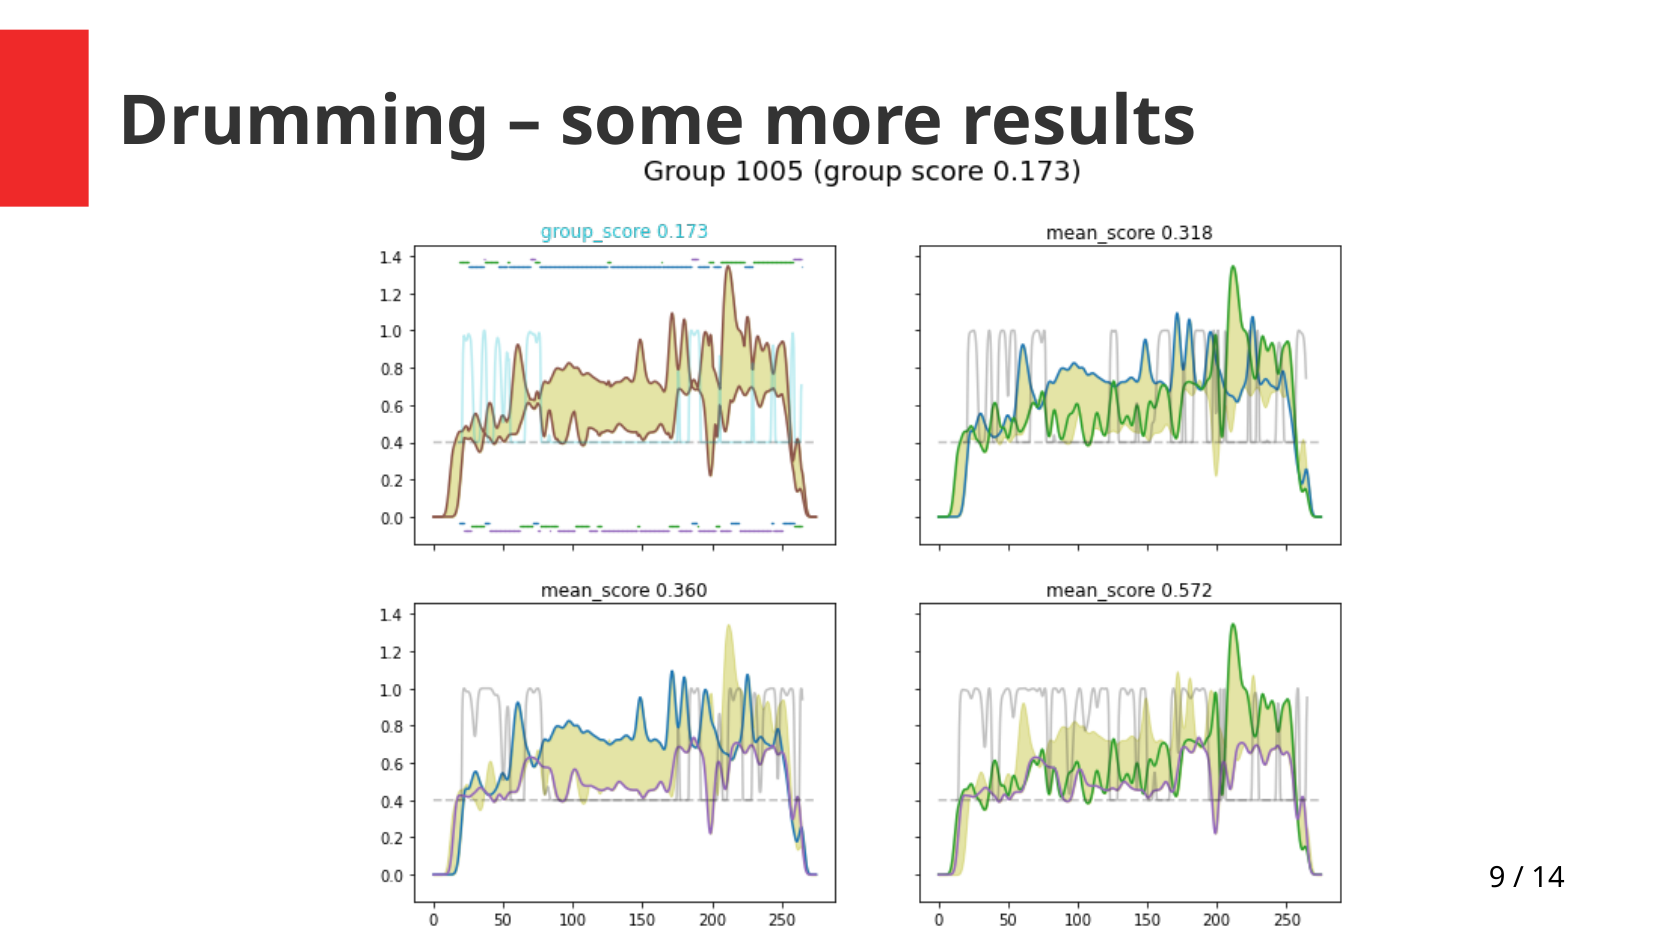

# Drumming – some more results
9